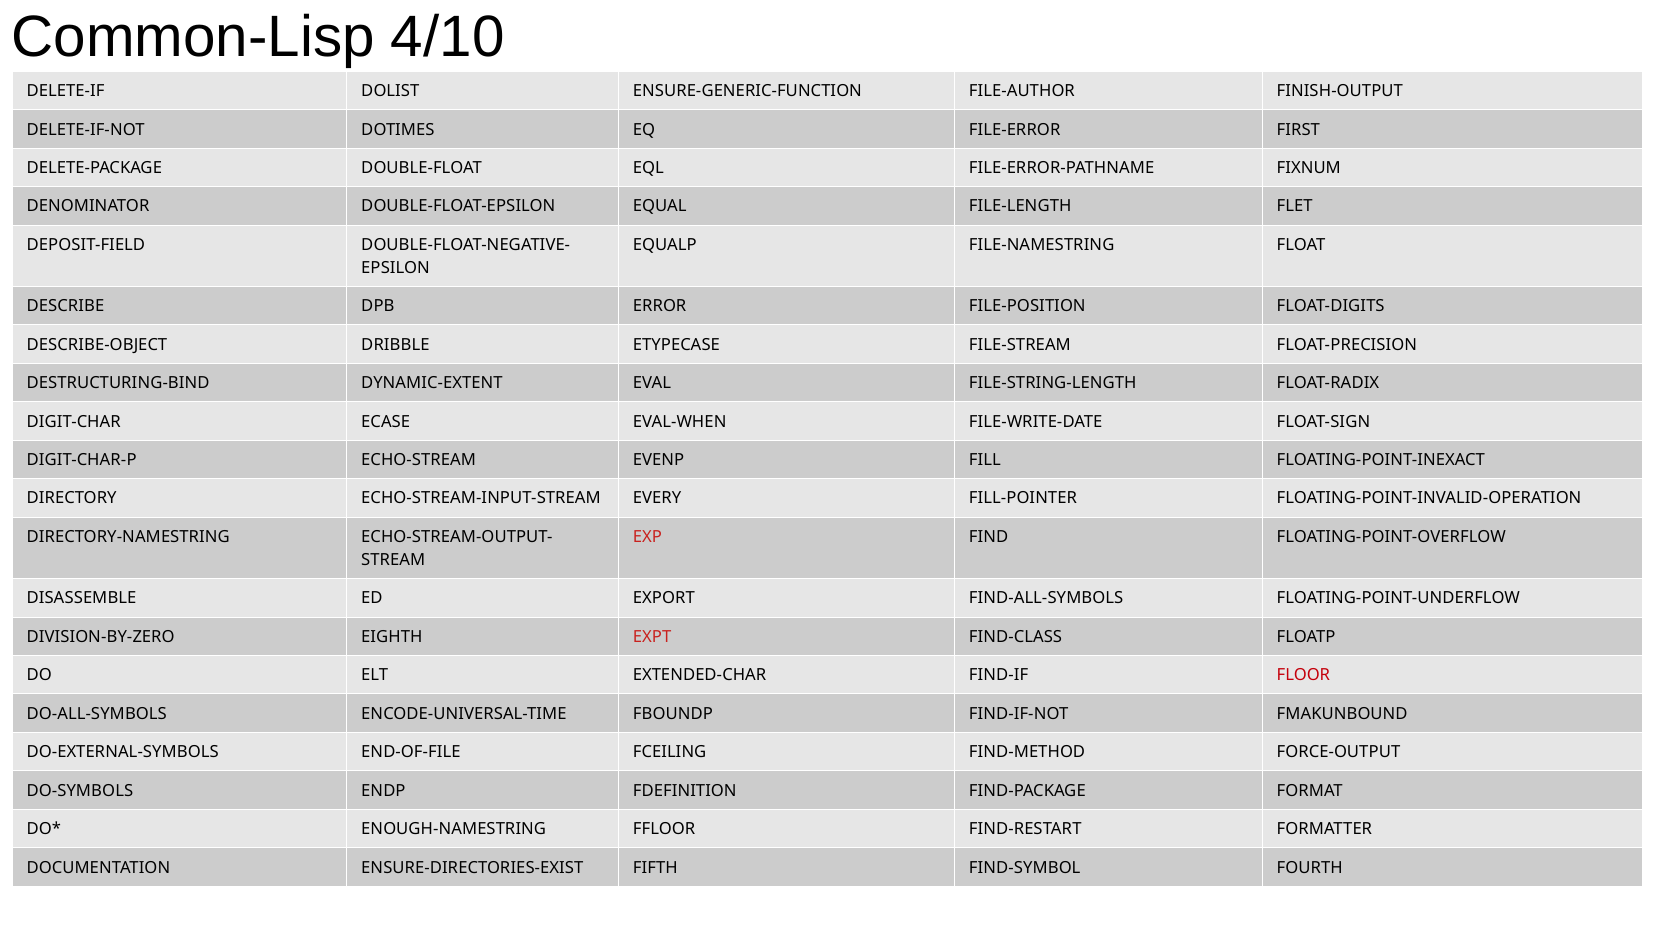

# Common-Lisp 4/10
| DELETE-IF | DOLIST | ENSURE-GENERIC-FUNCTION | FILE-AUTHOR | FINISH-OUTPUT |
| --- | --- | --- | --- | --- |
| DELETE-IF-NOT | DOTIMES | EQ | FILE-ERROR | FIRST |
| DELETE-PACKAGE | DOUBLE-FLOAT | EQL | FILE-ERROR-PATHNAME | FIXNUM |
| DENOMINATOR | DOUBLE-FLOAT-EPSILON | EQUAL | FILE-LENGTH | FLET |
| DEPOSIT-FIELD | DOUBLE-FLOAT-NEGATIVE-EPSILON | EQUALP | FILE-NAMESTRING | FLOAT |
| DESCRIBE | DPB | ERROR | FILE-POSITION | FLOAT-DIGITS |
| DESCRIBE-OBJECT | DRIBBLE | ETYPECASE | FILE-STREAM | FLOAT-PRECISION |
| DESTRUCTURING-BIND | DYNAMIC-EXTENT | EVAL | FILE-STRING-LENGTH | FLOAT-RADIX |
| DIGIT-CHAR | ECASE | EVAL-WHEN | FILE-WRITE-DATE | FLOAT-SIGN |
| DIGIT-CHAR-P | ECHO-STREAM | EVENP | FILL | FLOATING-POINT-INEXACT |
| DIRECTORY | ECHO-STREAM-INPUT-STREAM | EVERY | FILL-POINTER | FLOATING-POINT-INVALID-OPERATION |
| DIRECTORY-NAMESTRING | ECHO-STREAM-OUTPUT-STREAM | EXP | FIND | FLOATING-POINT-OVERFLOW |
| DISASSEMBLE | ED | EXPORT | FIND-ALL-SYMBOLS | FLOATING-POINT-UNDERFLOW |
| DIVISION-BY-ZERO | EIGHTH | EXPT | FIND-CLASS | FLOATP |
| DO | ELT | EXTENDED-CHAR | FIND-IF | FLOOR |
| DO-ALL-SYMBOLS | ENCODE-UNIVERSAL-TIME | FBOUNDP | FIND-IF-NOT | FMAKUNBOUND |
| DO-EXTERNAL-SYMBOLS | END-OF-FILE | FCEILING | FIND-METHOD | FORCE-OUTPUT |
| DO-SYMBOLS | ENDP | FDEFINITION | FIND-PACKAGE | FORMAT |
| DO\* | ENOUGH-NAMESTRING | FFLOOR | FIND-RESTART | FORMATTER |
| DOCUMENTATION | ENSURE-DIRECTORIES-EXIST | FIFTH | FIND-SYMBOL | FOURTH |